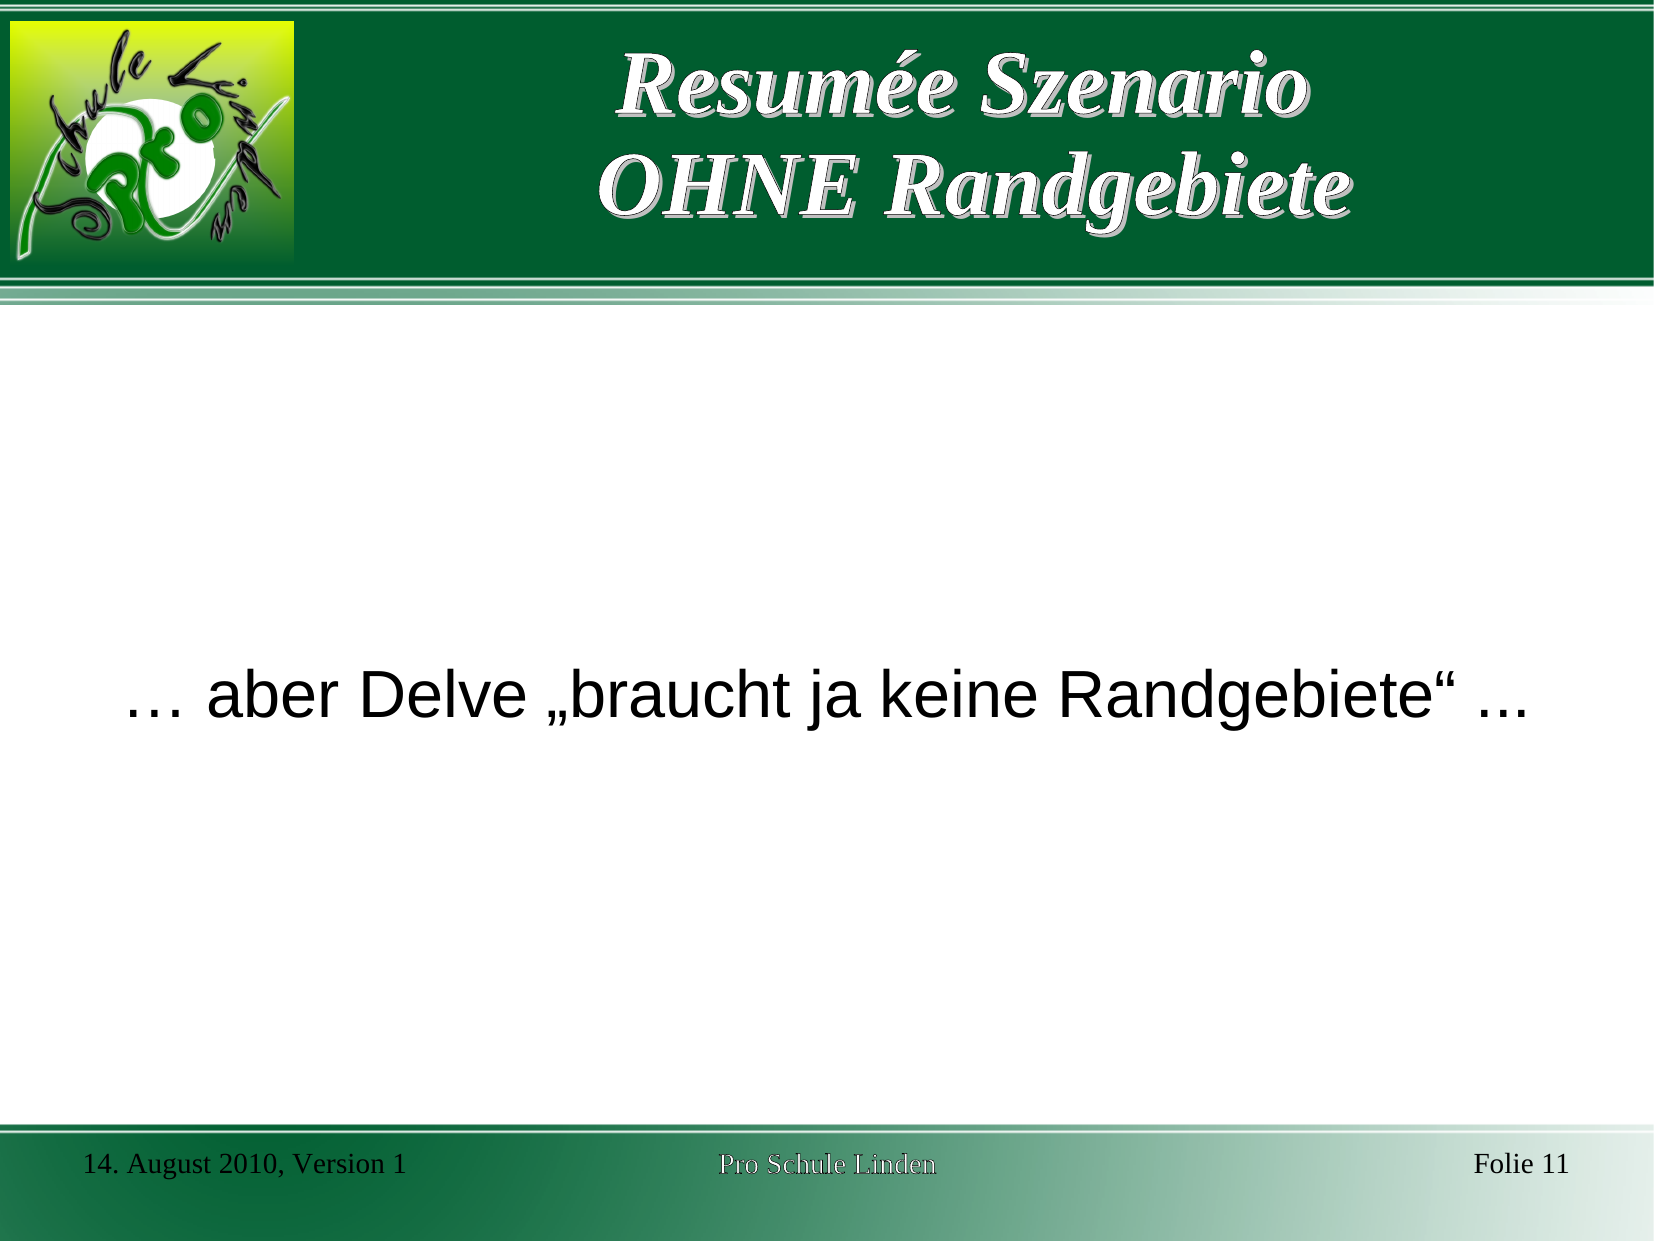

# Resumée Szenario OHNE Randgebiete
… aber Delve „braucht ja keine Randgebiete“ ...
14. August 2010, Version 1
Pro Schule Linden
11